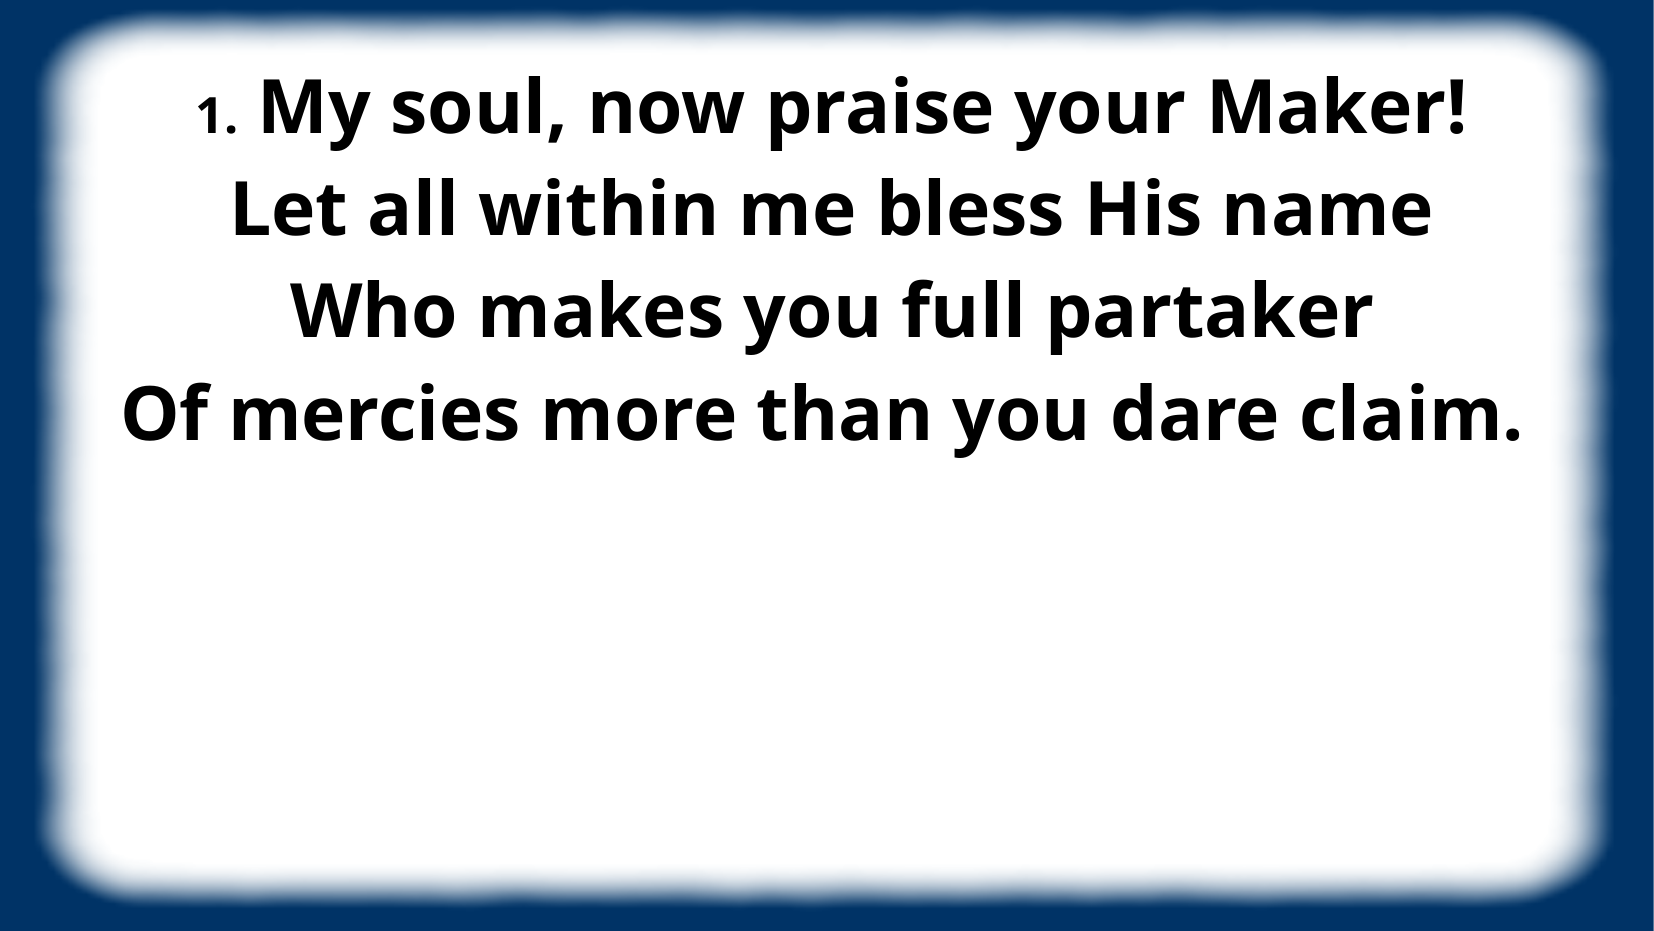

1. My soul, now praise your Maker!
Let all within me bless His name
Who makes you full partaker
Of mercies more than you dare claim.